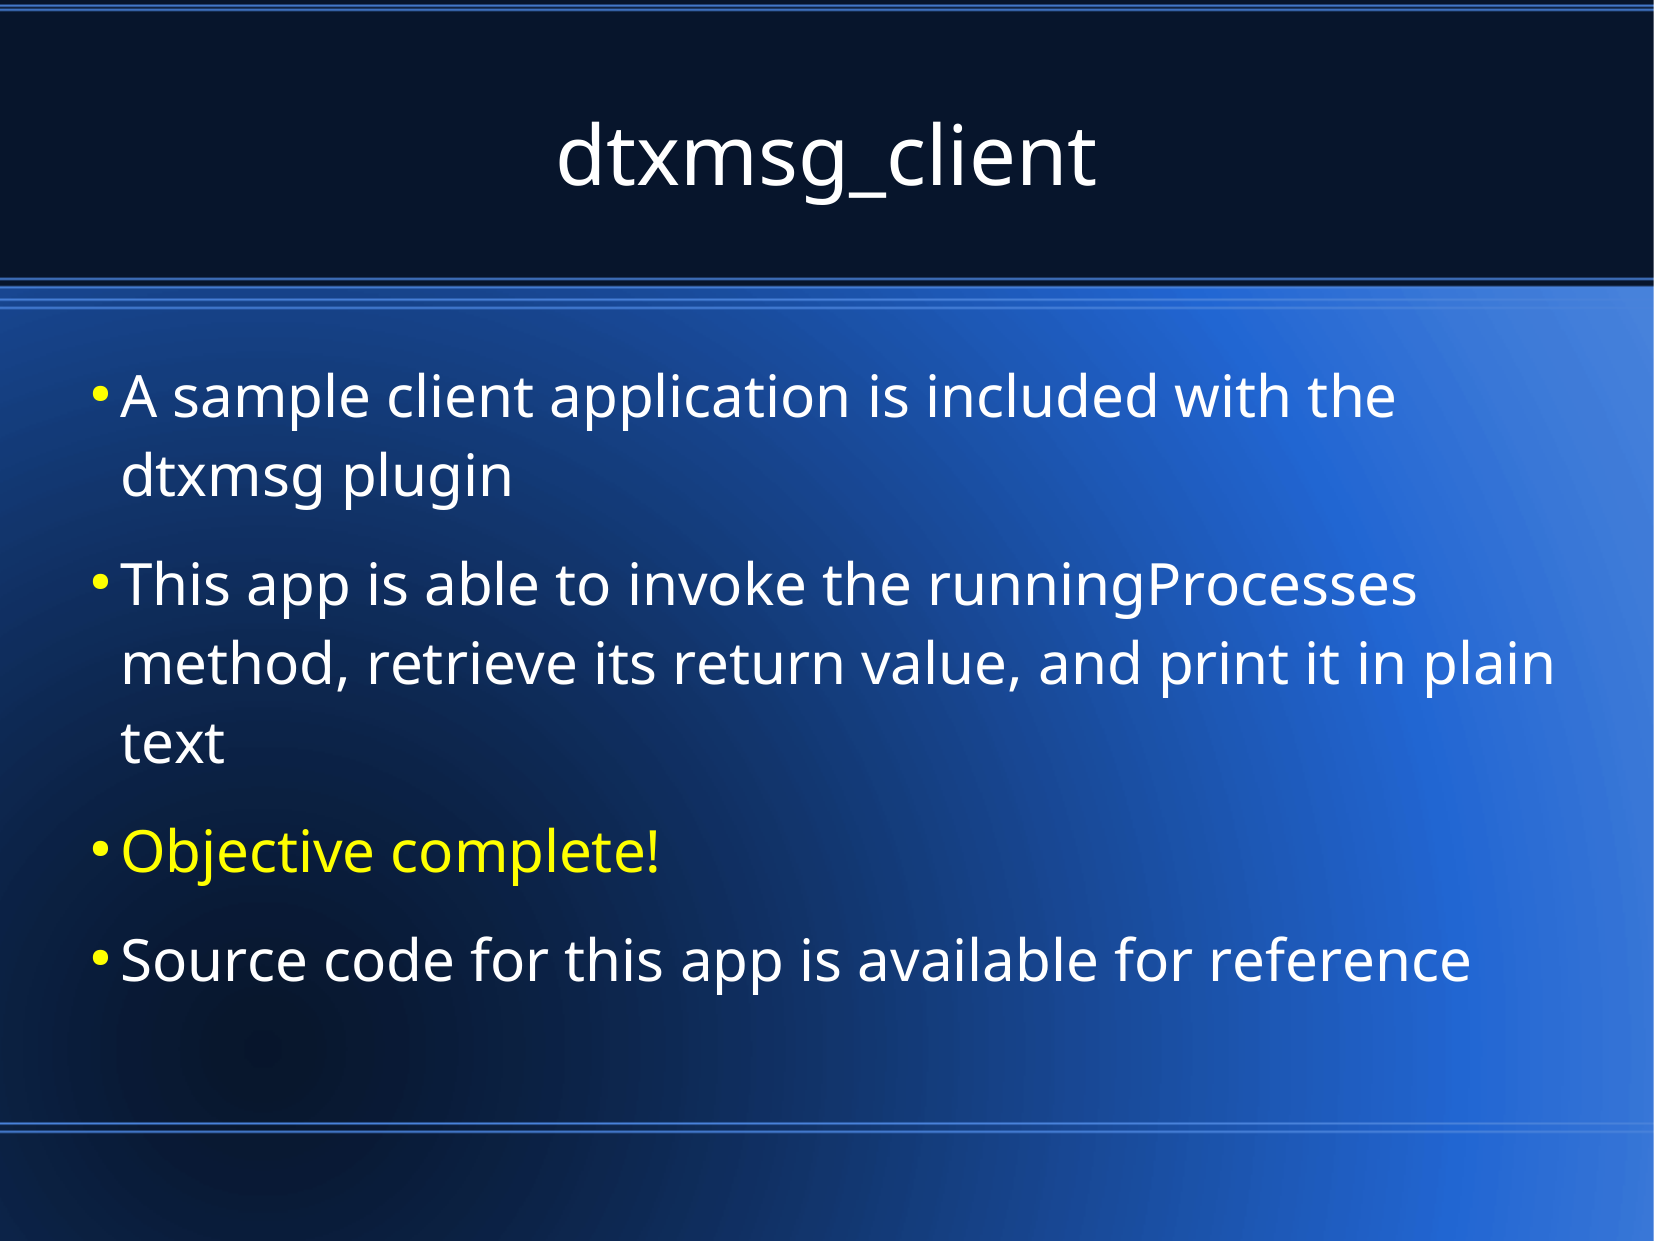

# dtxmsg_client
A sample client application is included with the dtxmsg plugin
This app is able to invoke the runningProcesses method, retrieve its return value, and print it in plain text
Objective complete!
Source code for this app is available for reference